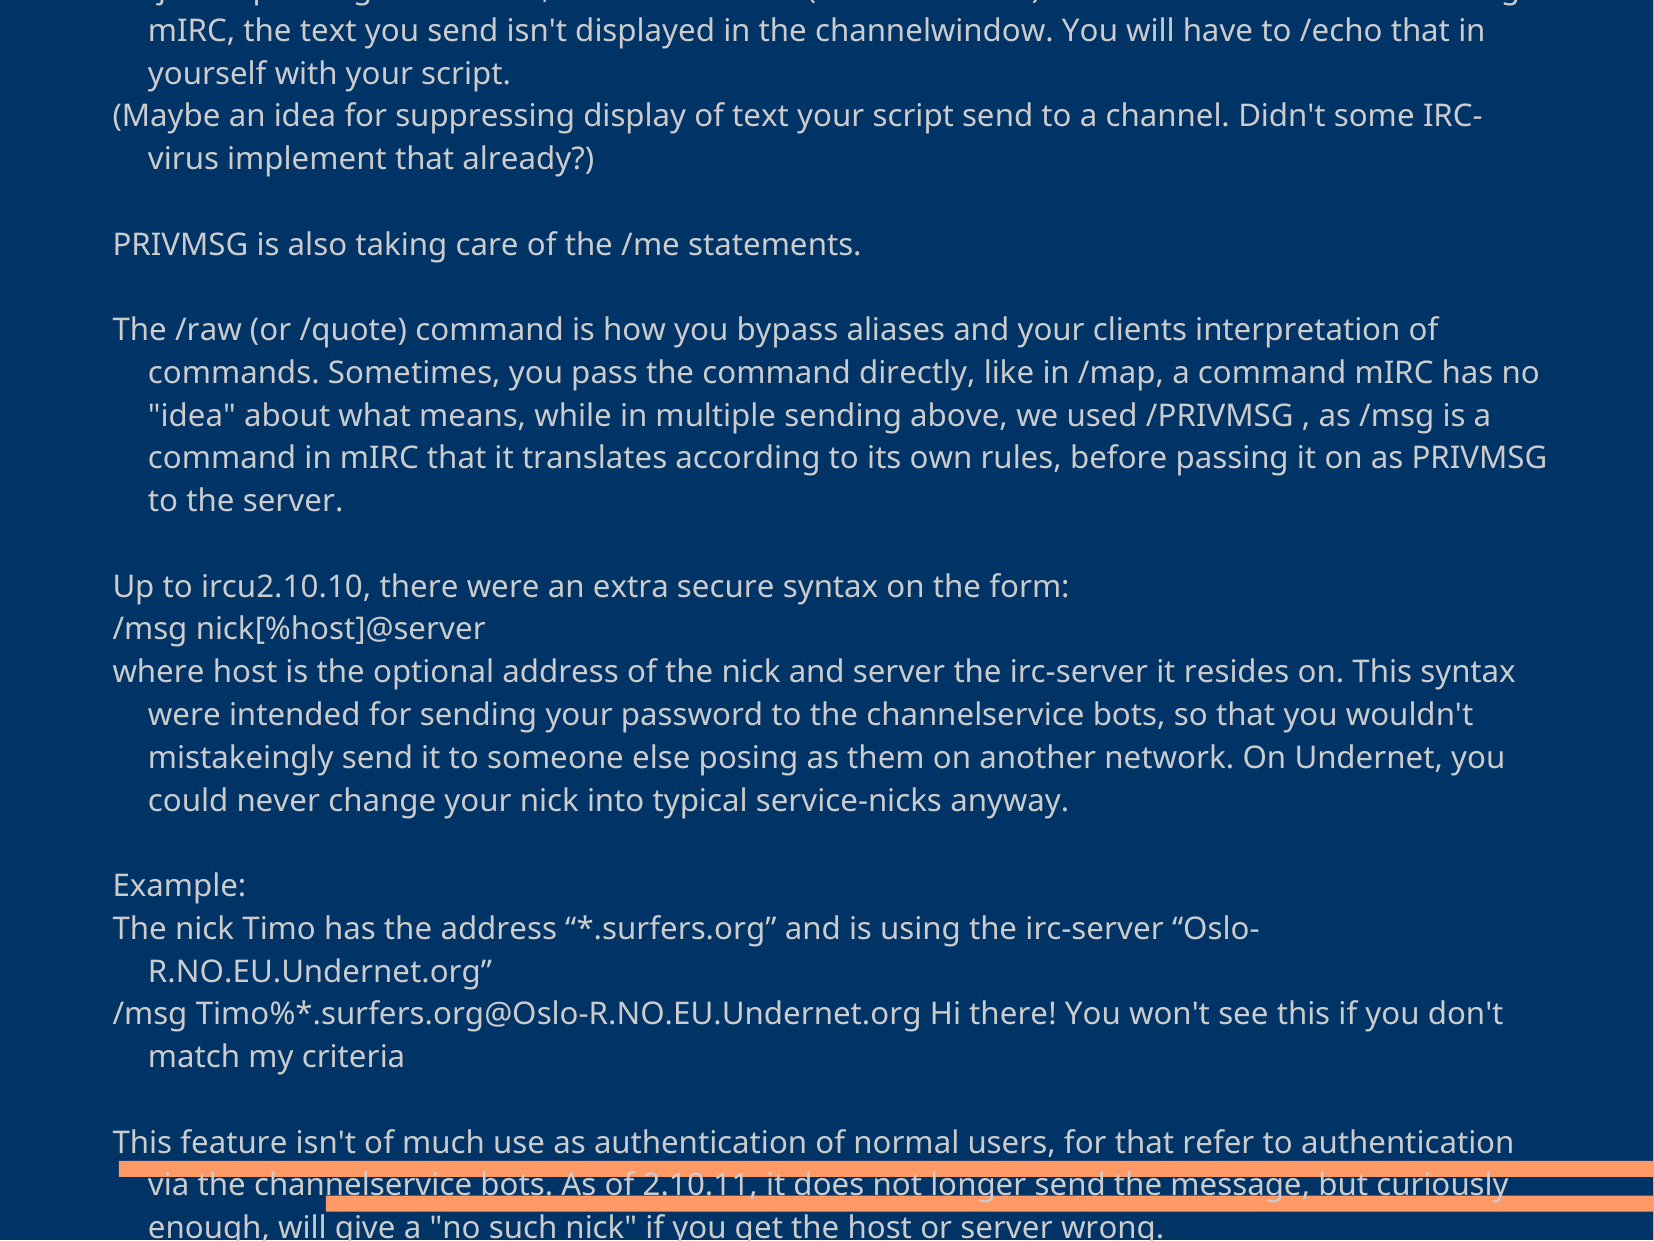

If we take advantage of the underlying machinery, we can send one message to several destinations. Here's an example:
"/raw PRIVMSG Sabeltann,Timo,#ruminants :The grass is greener on the other side, lets move!"
Or just: "/privmsg nickorchan,nickorchan text". (Works in mIRC) Note that since we're overriding mIRC, the text you send isn't displayed in the channelwindow. You will have to /echo that in yourself with your script.
(Maybe an idea for suppressing display of text your script send to a channel. Didn't some IRC-virus implement that already?)
PRIVMSG is also taking care of the /me statements.
The /raw (or /quote) command is how you bypass aliases and your clients interpretation of commands. Sometimes, you pass the command directly, like in /map, a command mIRC has no "idea" about what means, while in multiple sending above, we used /PRIVMSG , as /msg is a command in mIRC that it translates according to its own rules, before passing it on as PRIVMSG to the server.
Up to ircu2.10.10, there were an extra secure syntax on the form:
/msg nick[%host]@server
where host is the optional address of the nick and server the irc-server it resides on. This syntax were intended for sending your password to the channelservice bots, so that you wouldn't mistakeingly send it to someone else posing as them on another network. On Undernet, you could never change your nick into typical service-nicks anyway.
Example:
The nick Timo has the address “*.surfers.org” and is using the irc-server “Oslo-R.NO.EU.Undernet.org”
/msg Timo%*.surfers.org@Oslo-R.NO.EU.Undernet.org Hi there! You won't see this if you don't match my criteria
This feature isn't of much use as authentication of normal users, for that refer to authentication via the channelservice bots. As of 2.10.11, it does not longer send the message, but curiously enough, will give a "no such nick" if you get the host or server wrong.
Together with the list of servers available from www.undernet.org, this supply us with a brute-force way to find a persons' irc-server.
#